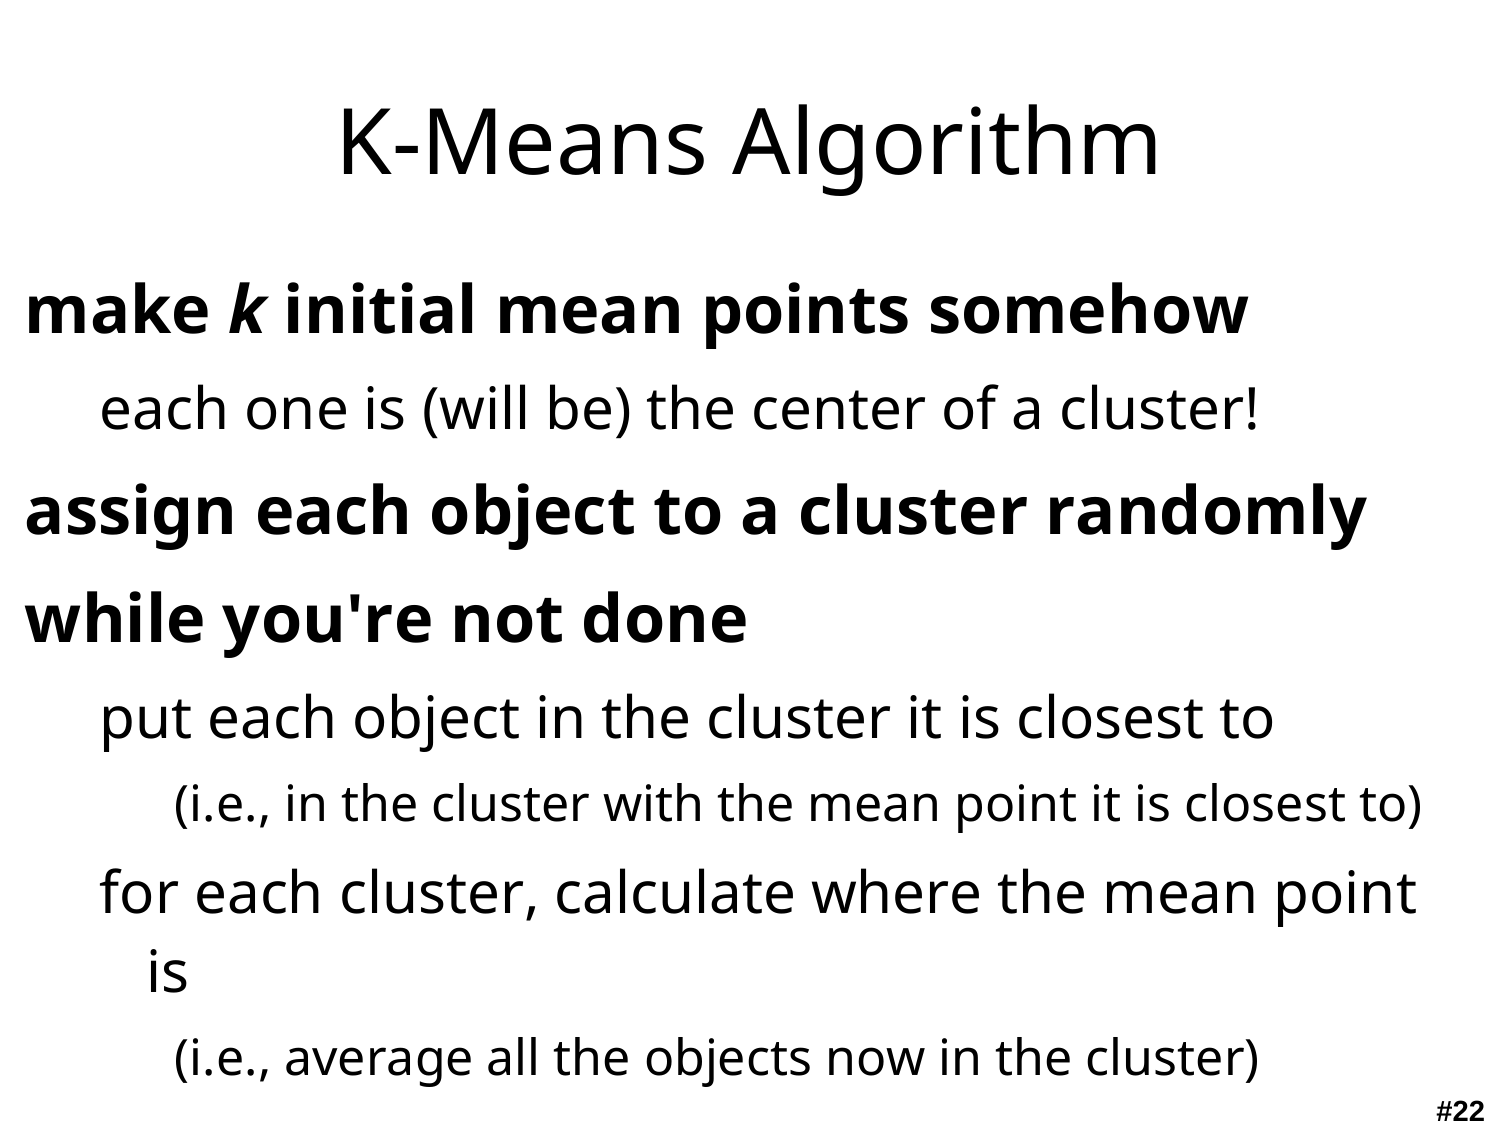

# K-Means Algorithm
make k initial mean points somehow
each one is (will be) the center of a cluster!
assign each object to a cluster randomly
while you're not done
put each object in the cluster it is closest to
(i.e., in the cluster with the mean point it is closest to)
for each cluster, calculate where the mean point is
(i.e., average all the objects now in the cluster)
22